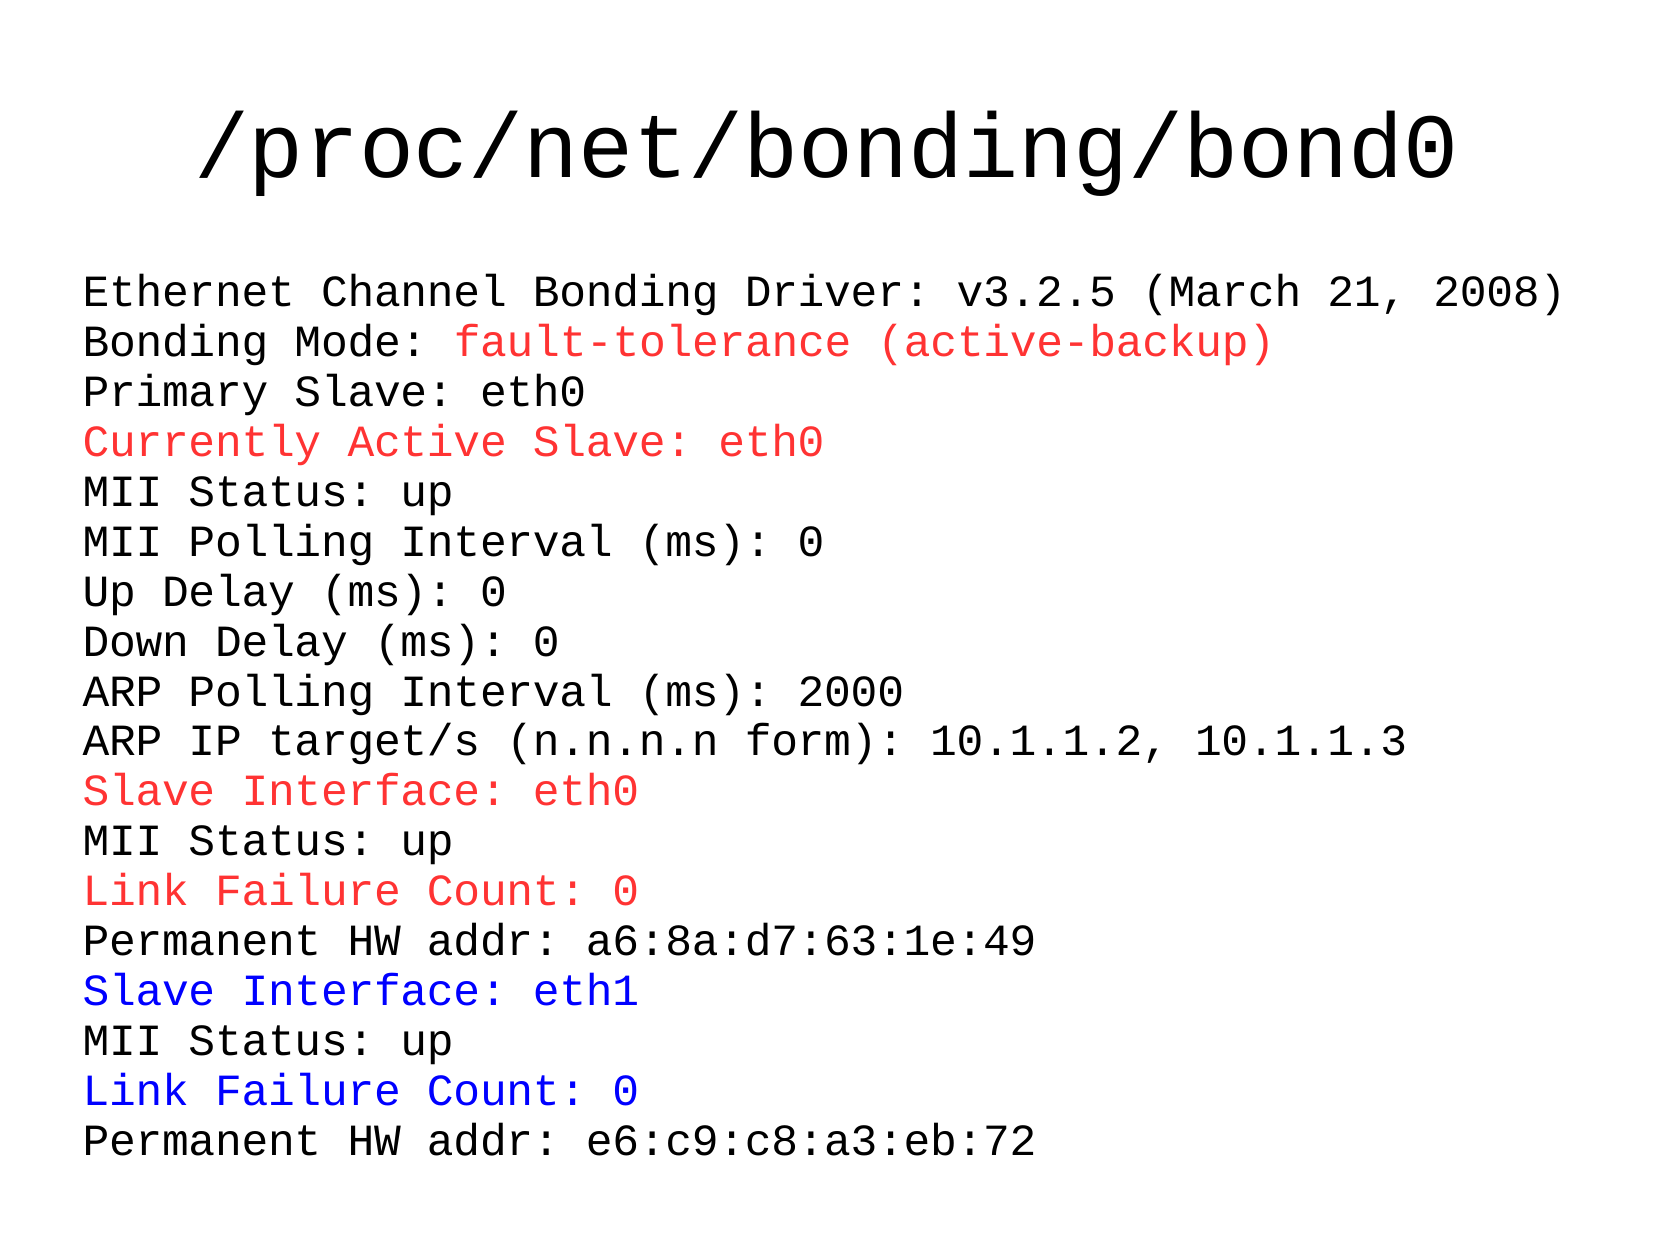

/proc/net/bonding/bond0
# Ethernet Channel Bonding Driver: v3.2.5 (March 21, 2008)
Bonding Mode: fault-tolerance (active-backup)
Primary Slave: eth0
Currently Active Slave: eth0
MII Status: up
MII Polling Interval (ms): 0
Up Delay (ms): 0
Down Delay (ms): 0
ARP Polling Interval (ms): 2000
ARP IP target/s (n.n.n.n form): 10.1.1.2, 10.1.1.3
Slave Interface: eth0
MII Status: up
Link Failure Count: 0
Permanent HW addr: a6:8a:d7:63:1e:49
Slave Interface: eth1
MII Status: up
Link Failure Count: 0
Permanent HW addr: e6:c9:c8:a3:eb:72